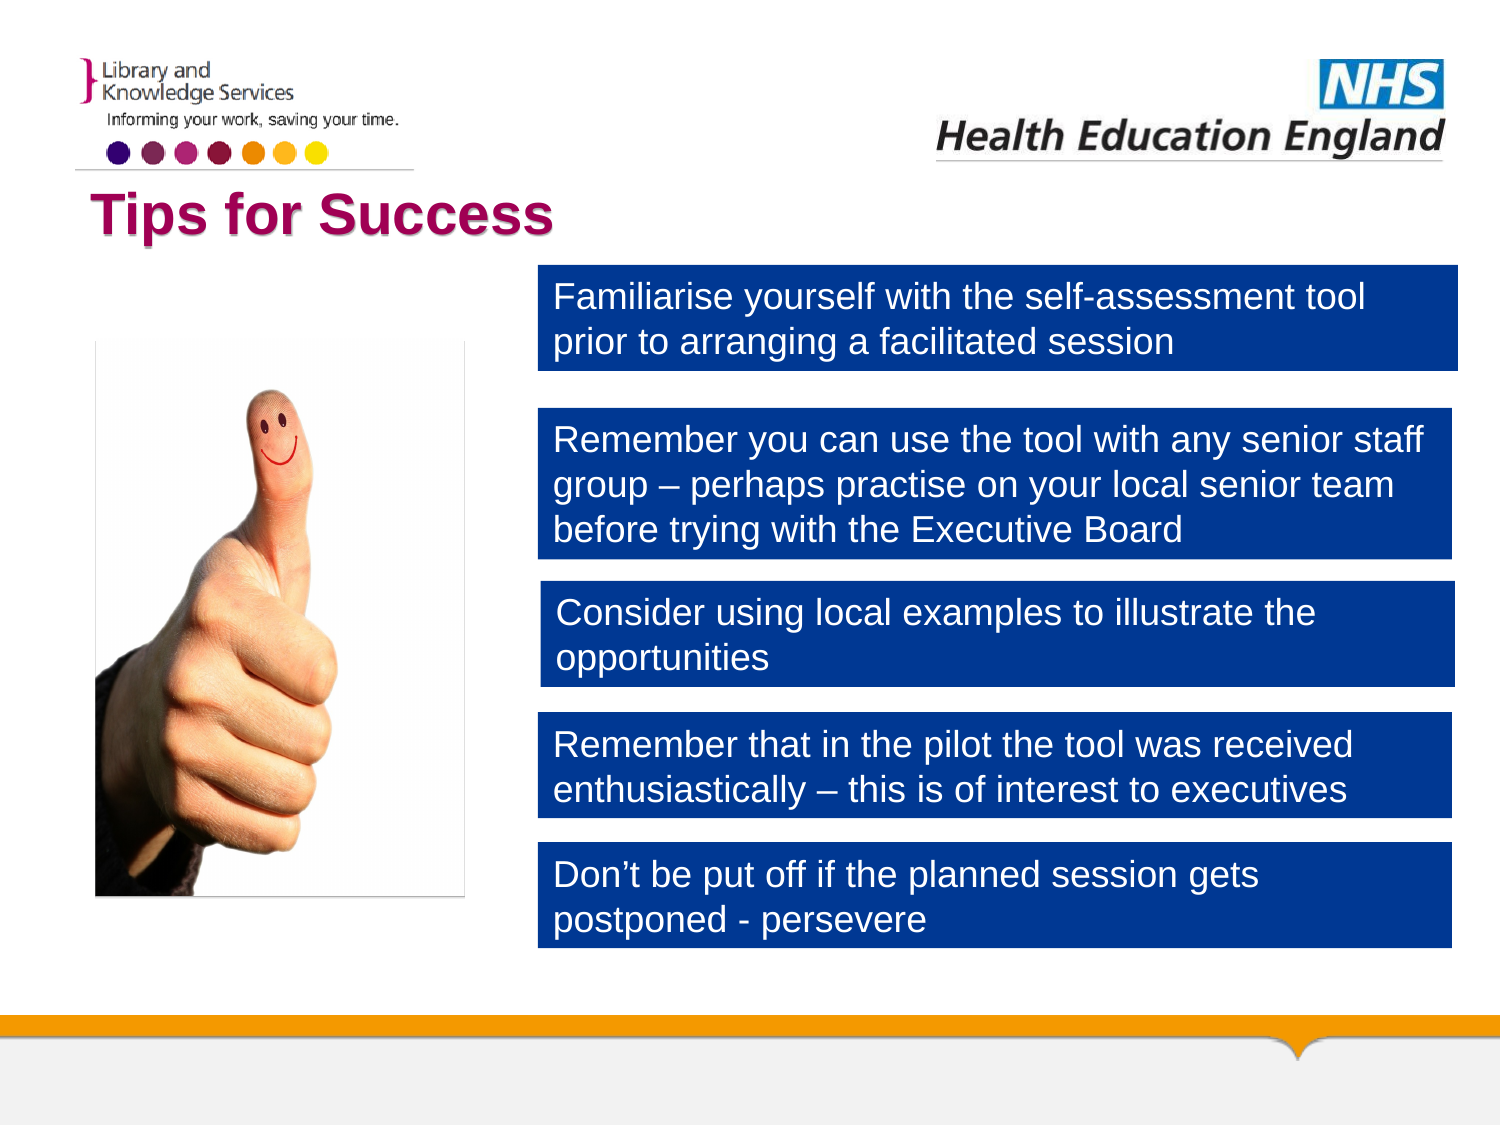

# Tips for Success
Familiarise yourself with the self-assessment tool prior to arranging a facilitated session
Remember you can use the tool with any senior staff group – perhaps practise on your local senior team before trying with the Executive Board
Consider using local examples to illustrate the opportunities
Remember that in the pilot the tool was received enthusiastically – this is of interest to executives
Don’t be put off if the planned session gets postponed - persevere